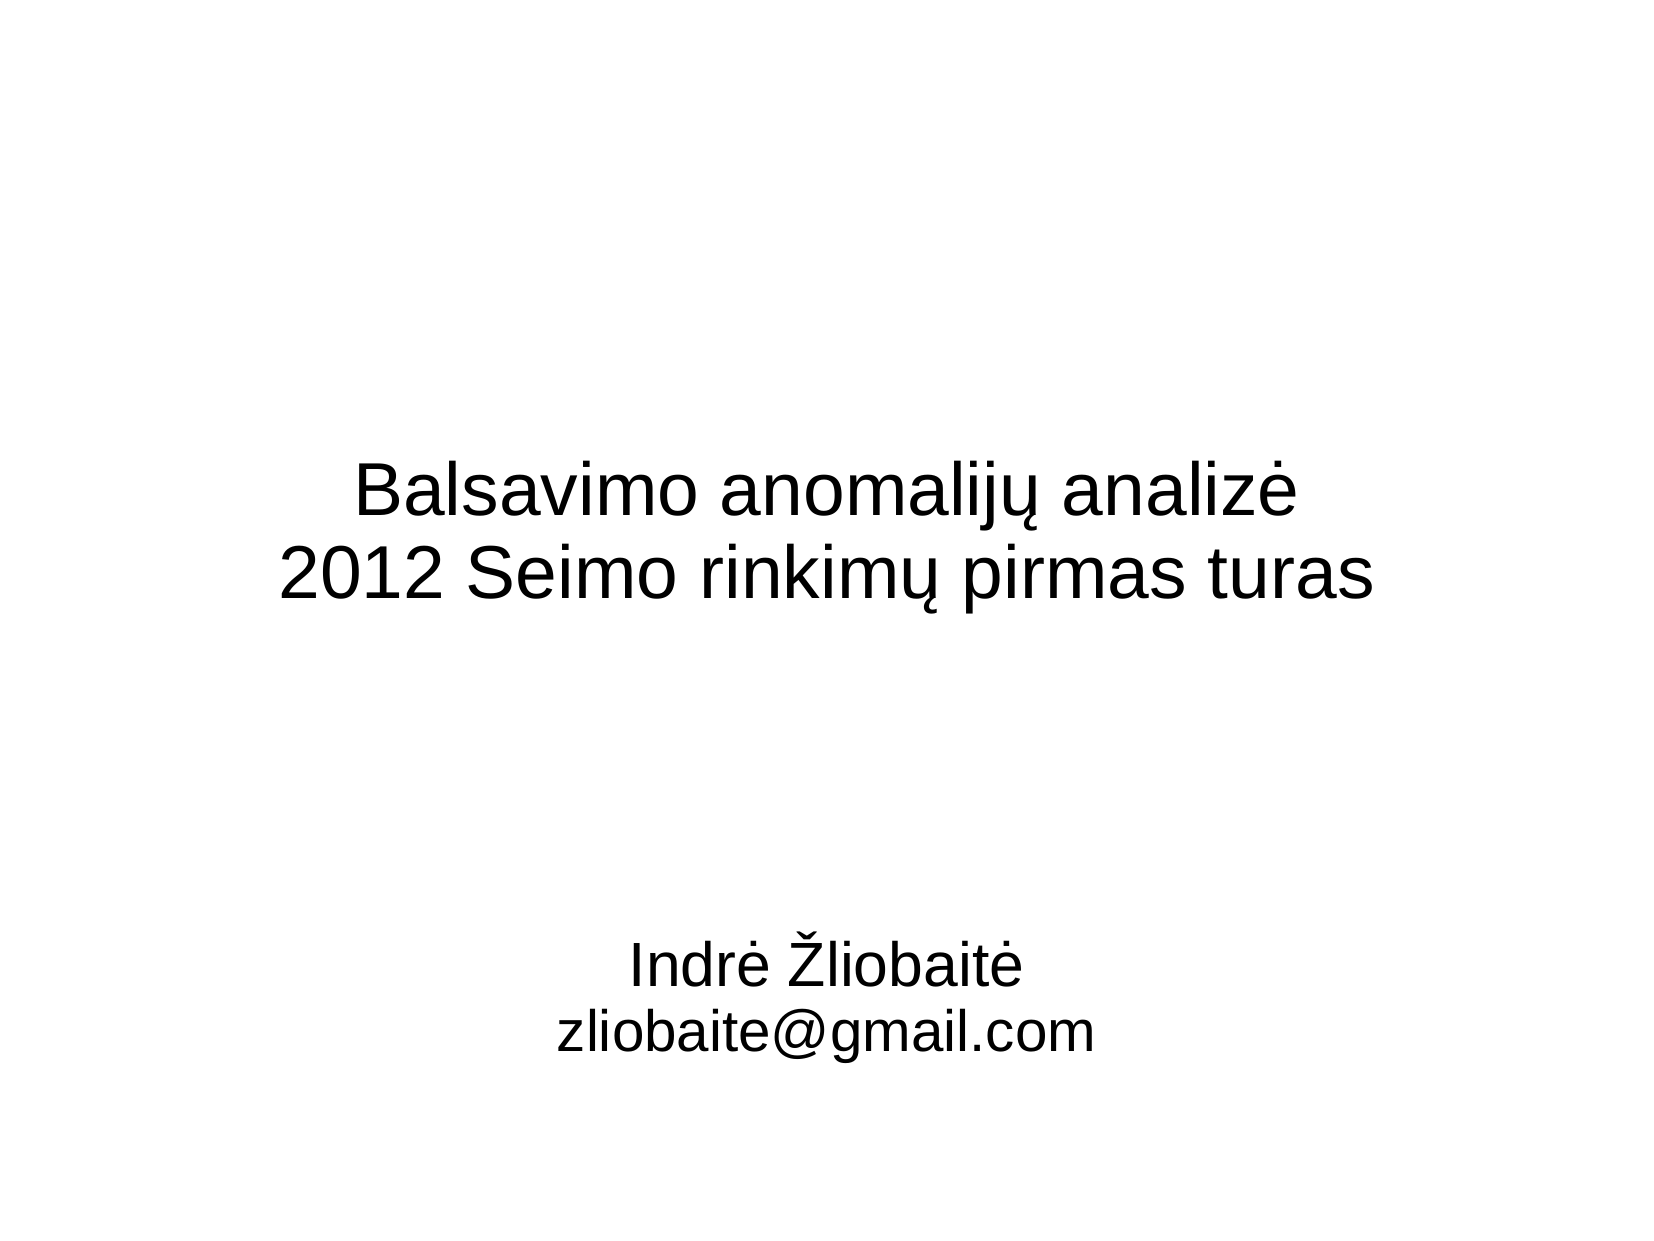

# Balsavimo anomalijų analizė 2012 Seimo rinkimų pirmas turas
Indrė Žliobaitė
zliobaite@gmail.com